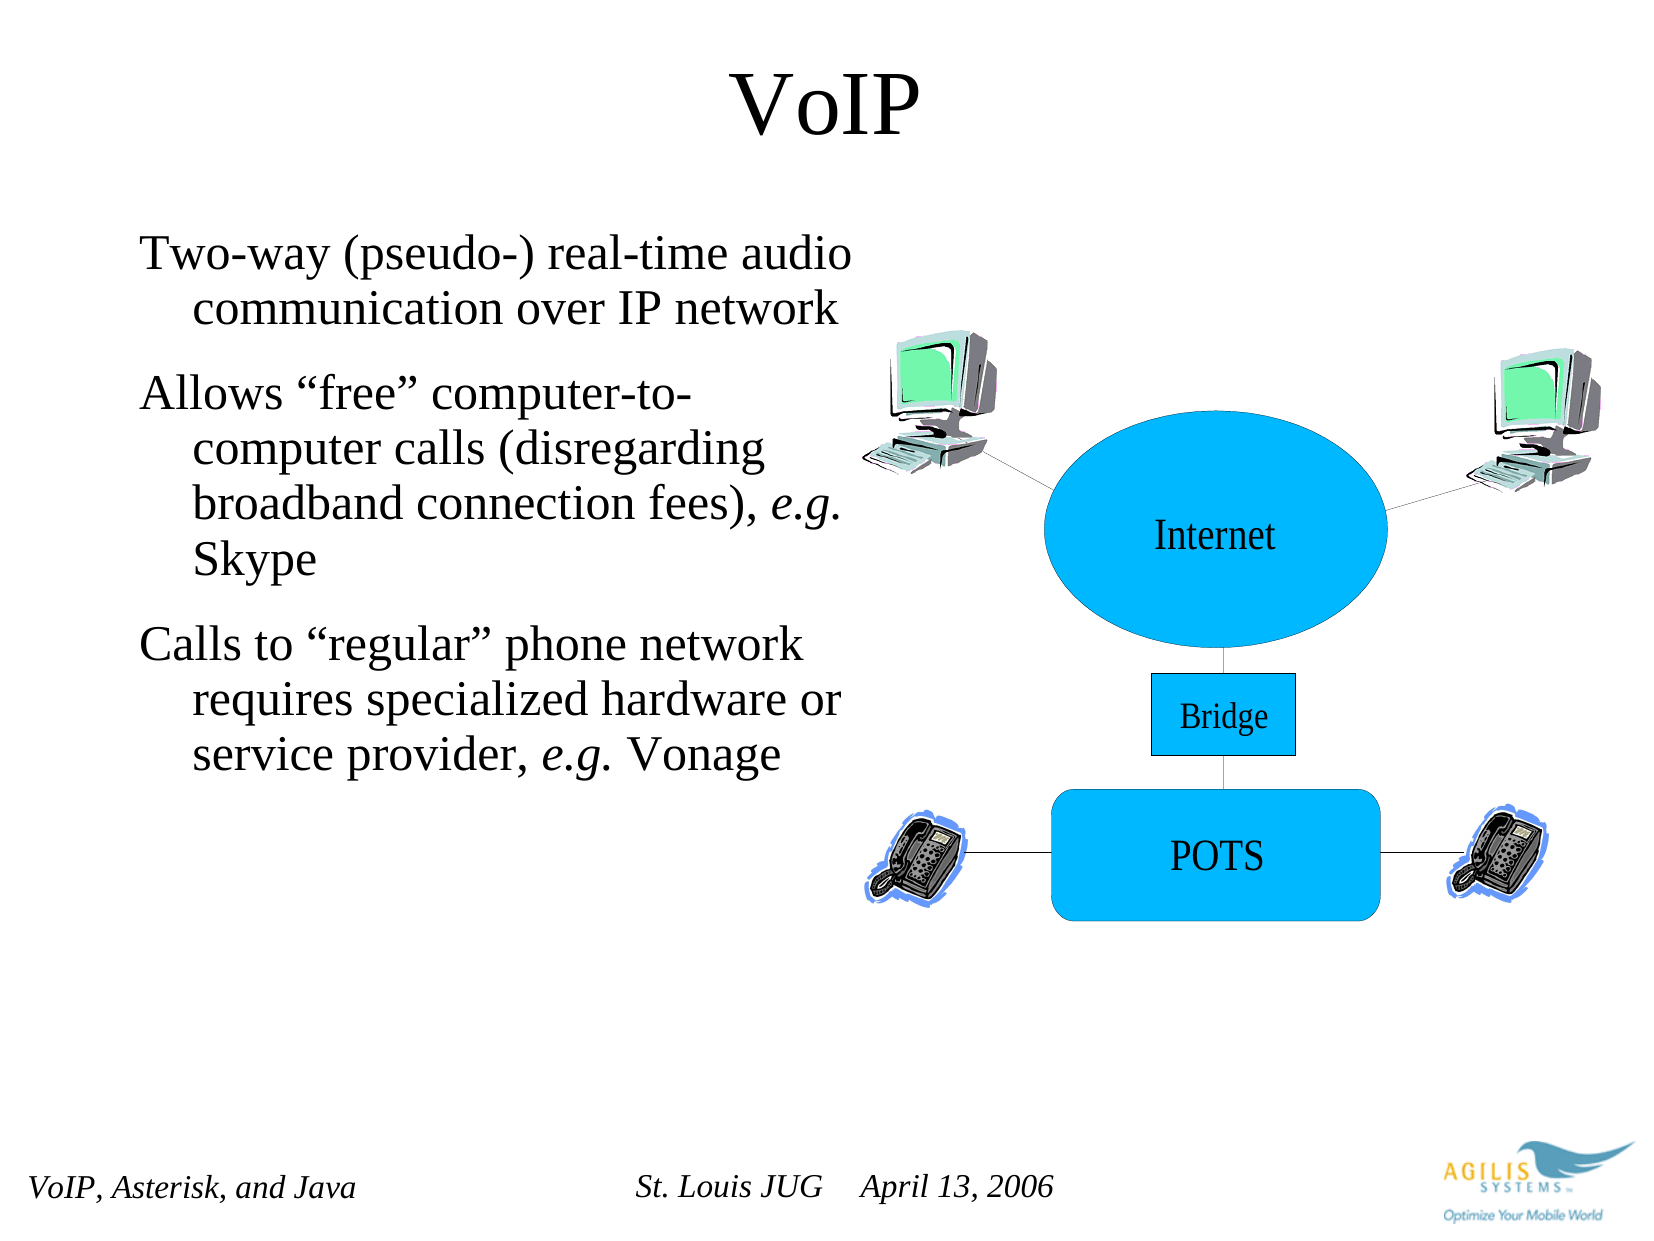

# VoIP
Two-way (pseudo-) real-time audio communication over IP network
Allows “free” computer-to-computer calls (disregarding broadband connection fees), e.g. Skype
Calls to “regular” phone network requires specialized hardware or service provider, e.g. Vonage